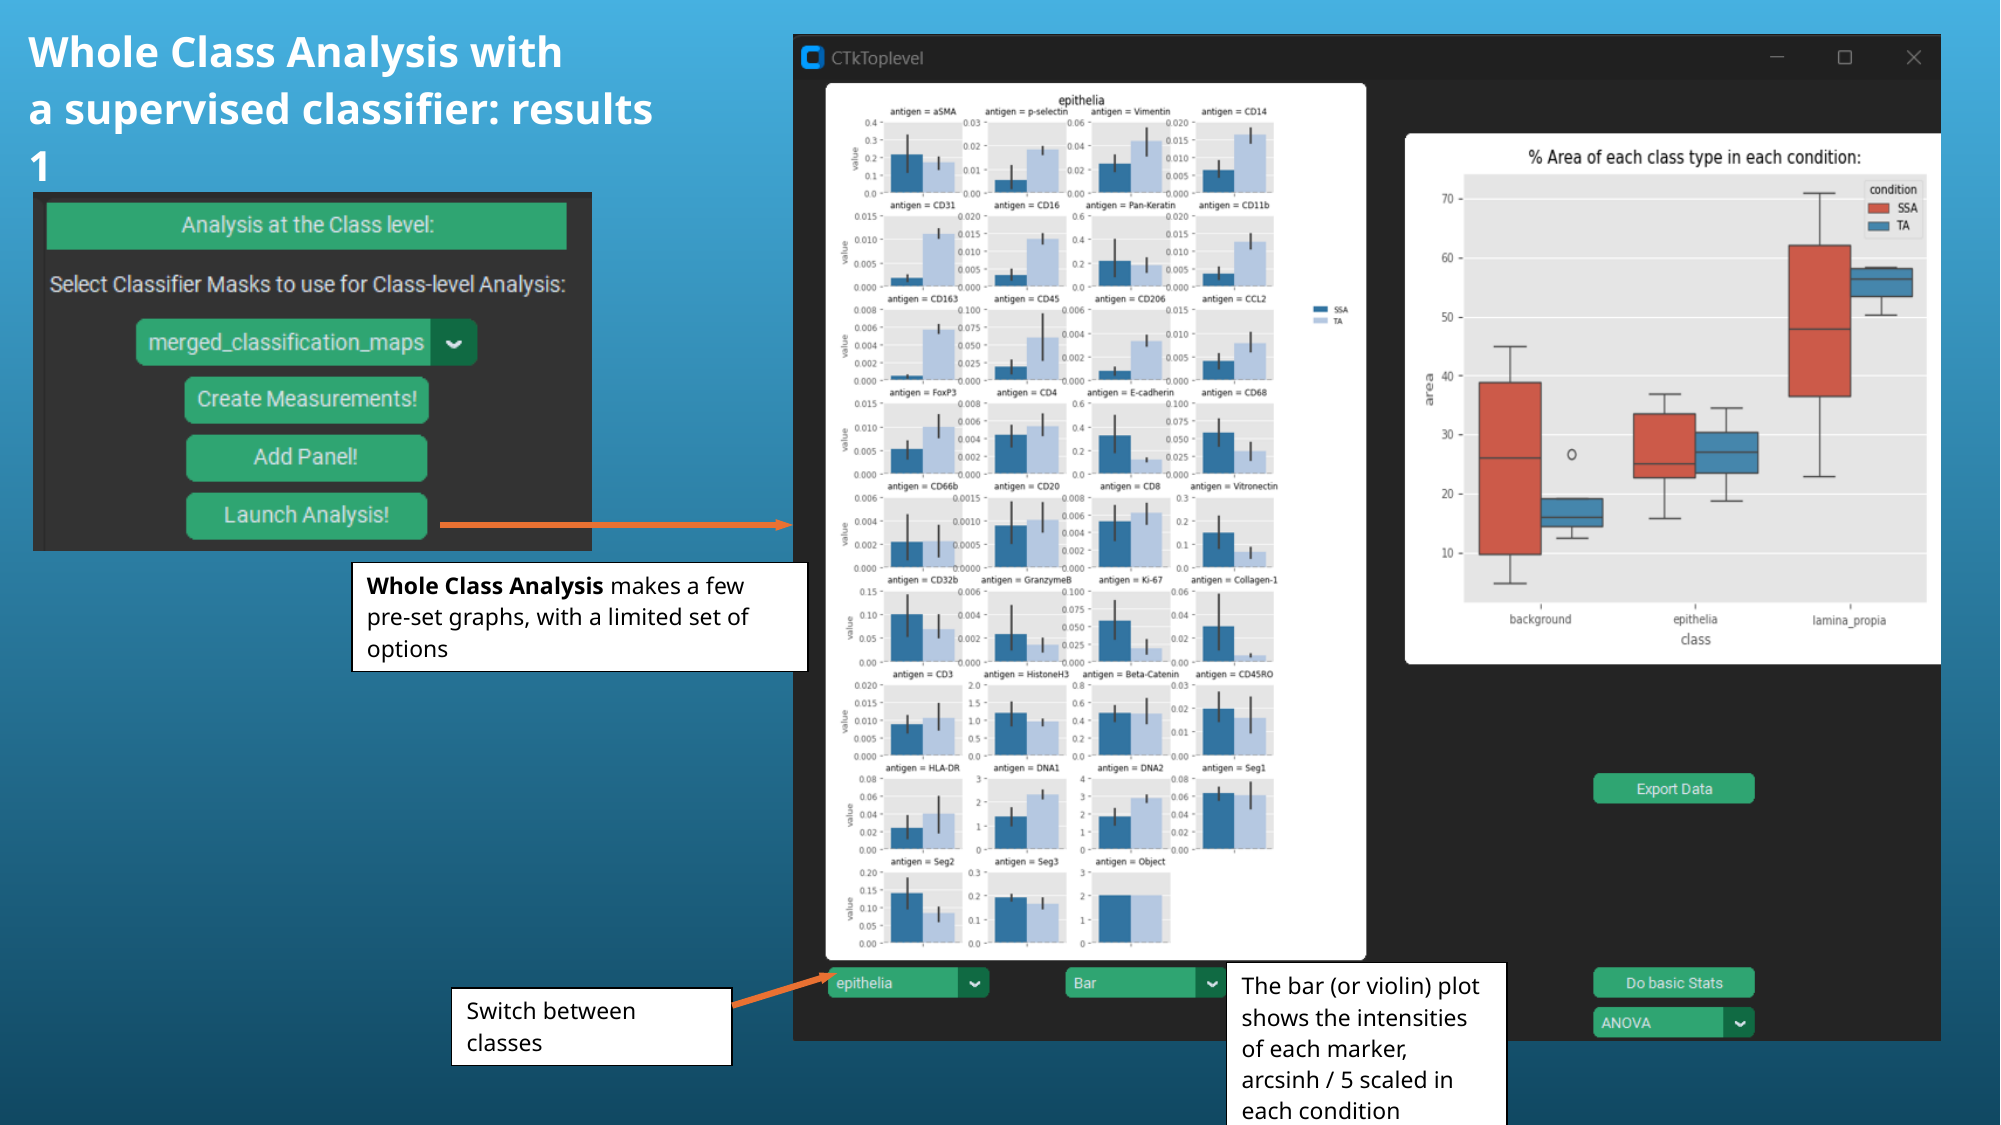

Whole Class Analysis with
a supervised classifier: results 1
Whole Class Analysis makes a few pre-set graphs, with a limited set of options
The bar (or violin) plot shows the intensities of each marker, arcsinh / 5 scaled in each condition
Switch between classes